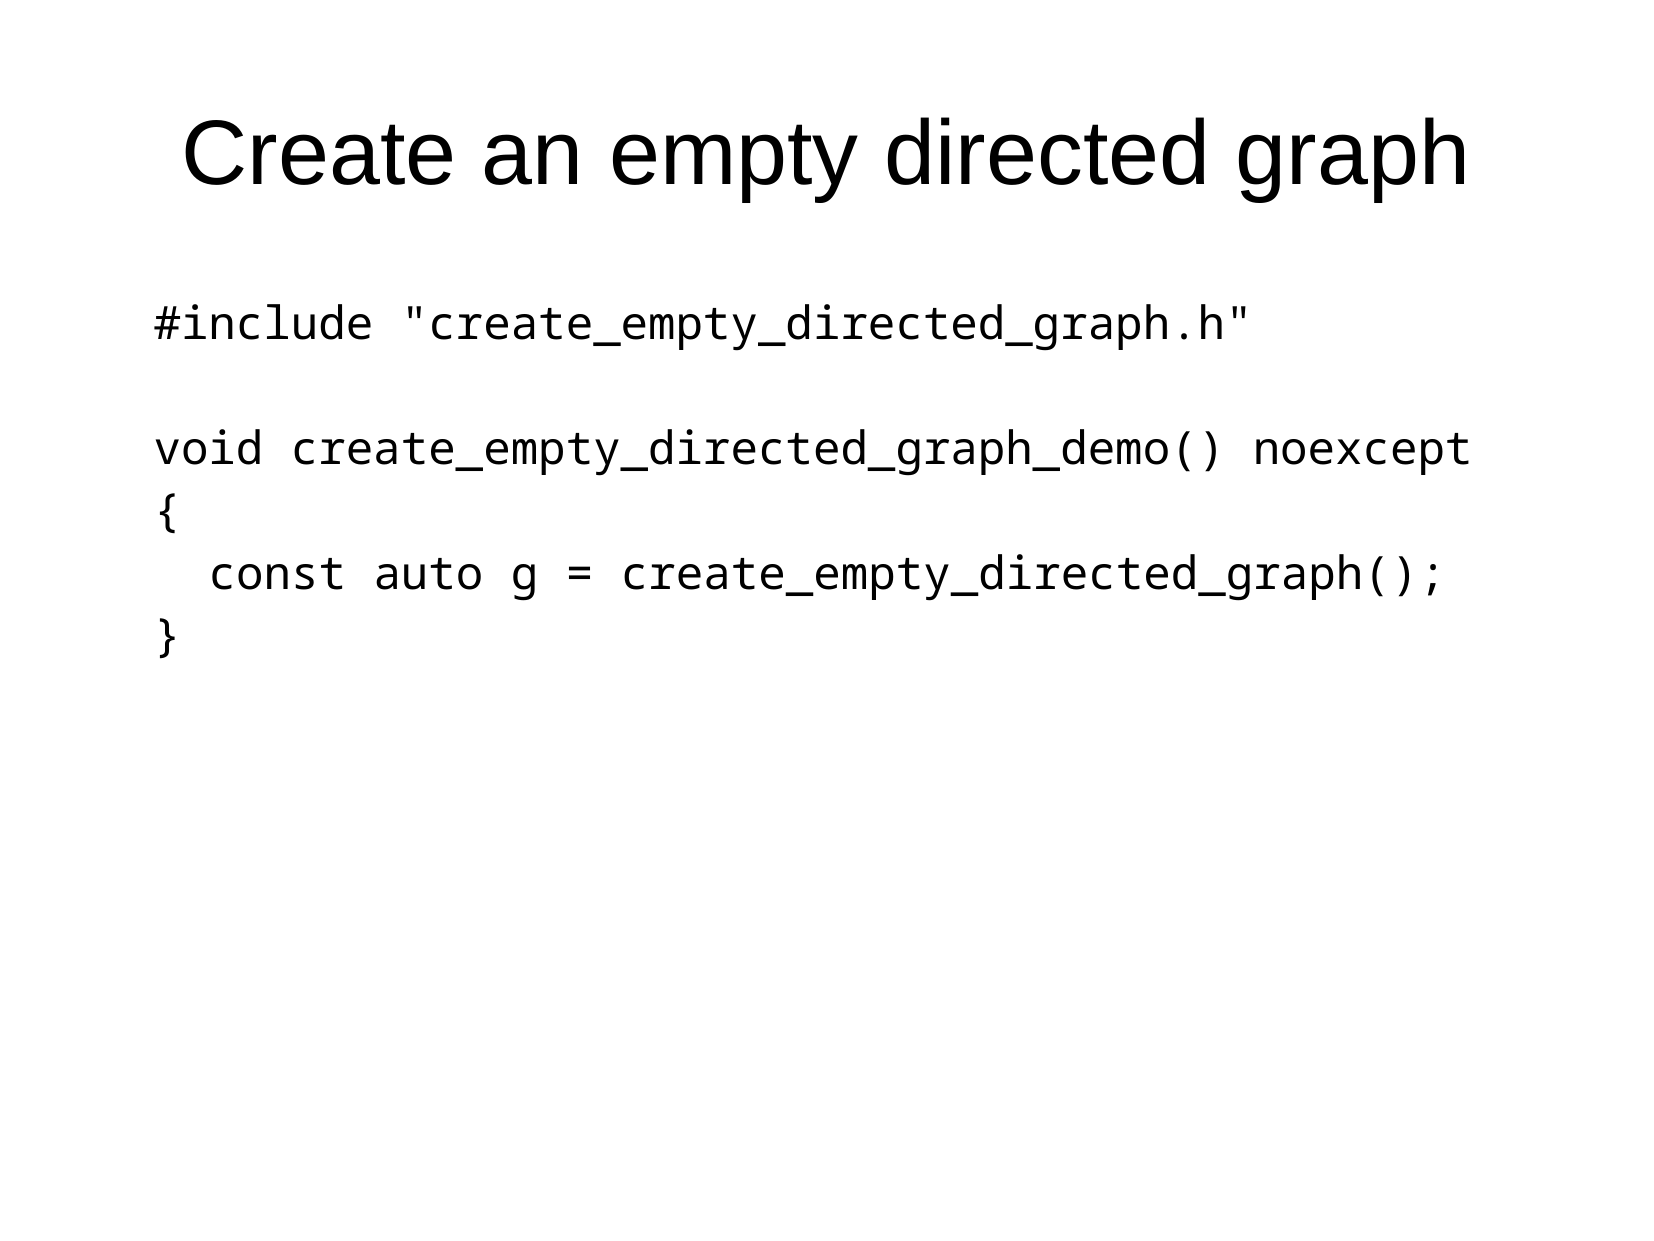

# Create an empty directed graph
#include "create_empty_directed_graph.h"
void create_empty_directed_graph_demo() noexcept
{
 const auto g = create_empty_directed_graph();
}